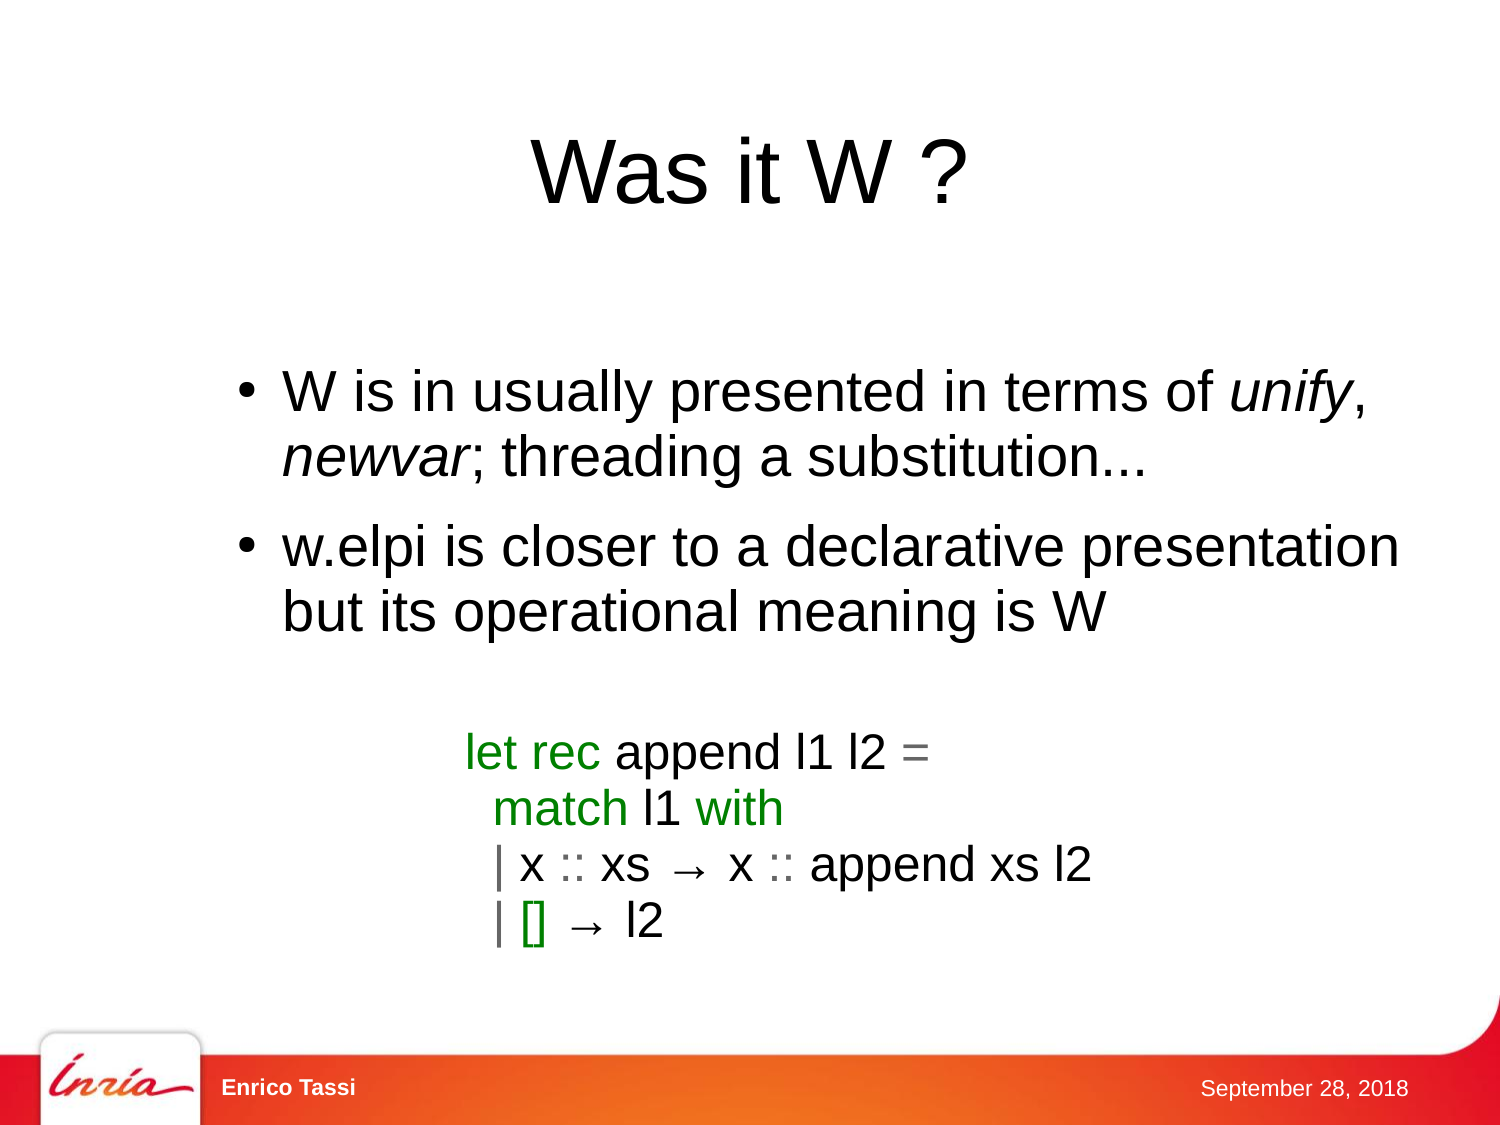

# Was it W ?
W is in usually presented in terms of unify, newvar; threading a substitution...
w.elpi is closer to a declarative presentation but its operational meaning is W
let rec append l1 l2 =
 match l1 with
 | x :: xs → x :: append xs l2
 | [] → l2